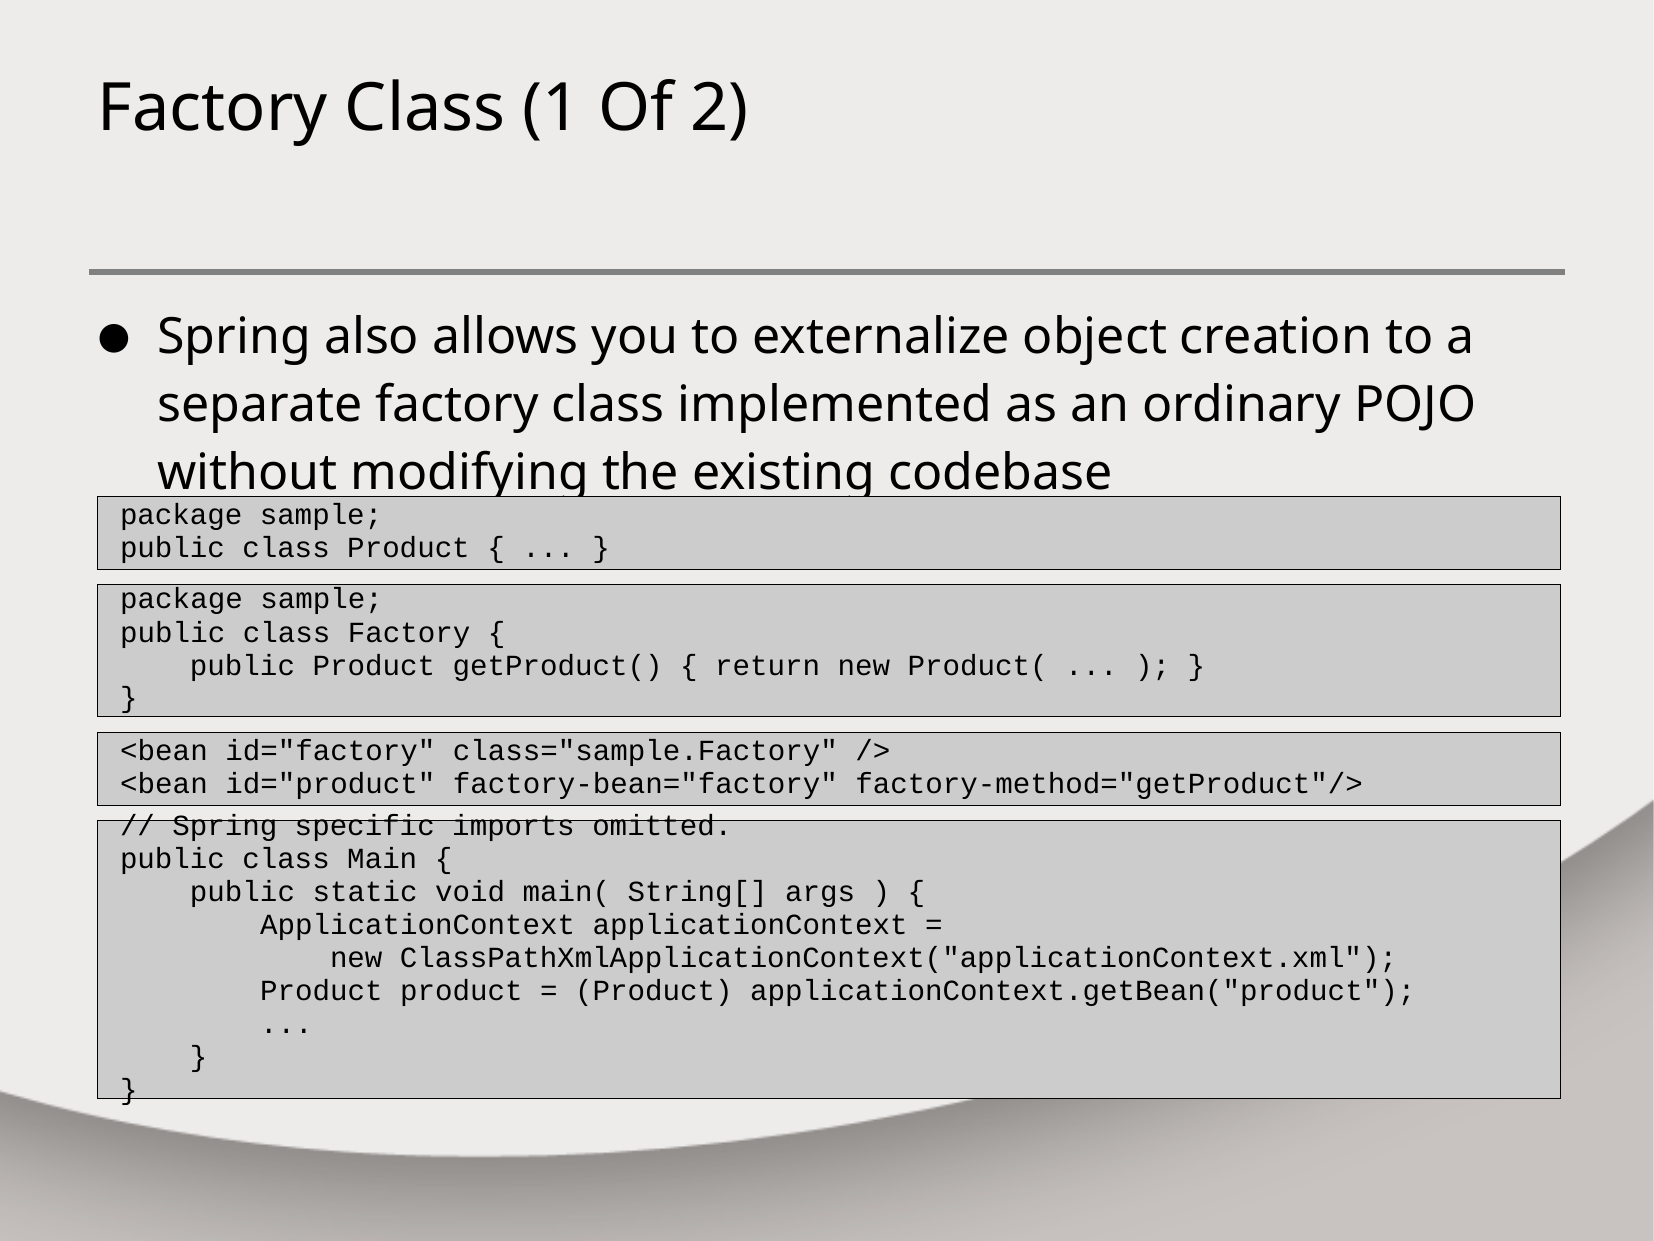

# Factory Class (1 Of 2)
Spring also allows you to externalize object creation to a separate factory class implemented as an ordinary POJO without modifying the existing codebase
package sample;
public class Product { ... }
package sample;
public class Factory {
 public Product getProduct() { return new Product( ... ); }
}
<bean id="factory" class="sample.Factory" />
<bean id="product" factory-bean="factory" factory-method="getProduct"/>
// Spring specific imports omitted.
public class Main {
 public static void main( String[] args ) {
 ApplicationContext applicationContext =
 new ClassPathXmlApplicationContext("applicationContext.xml");
 Product product = (Product) applicationContext.getBean("product");
 ...
 }
}